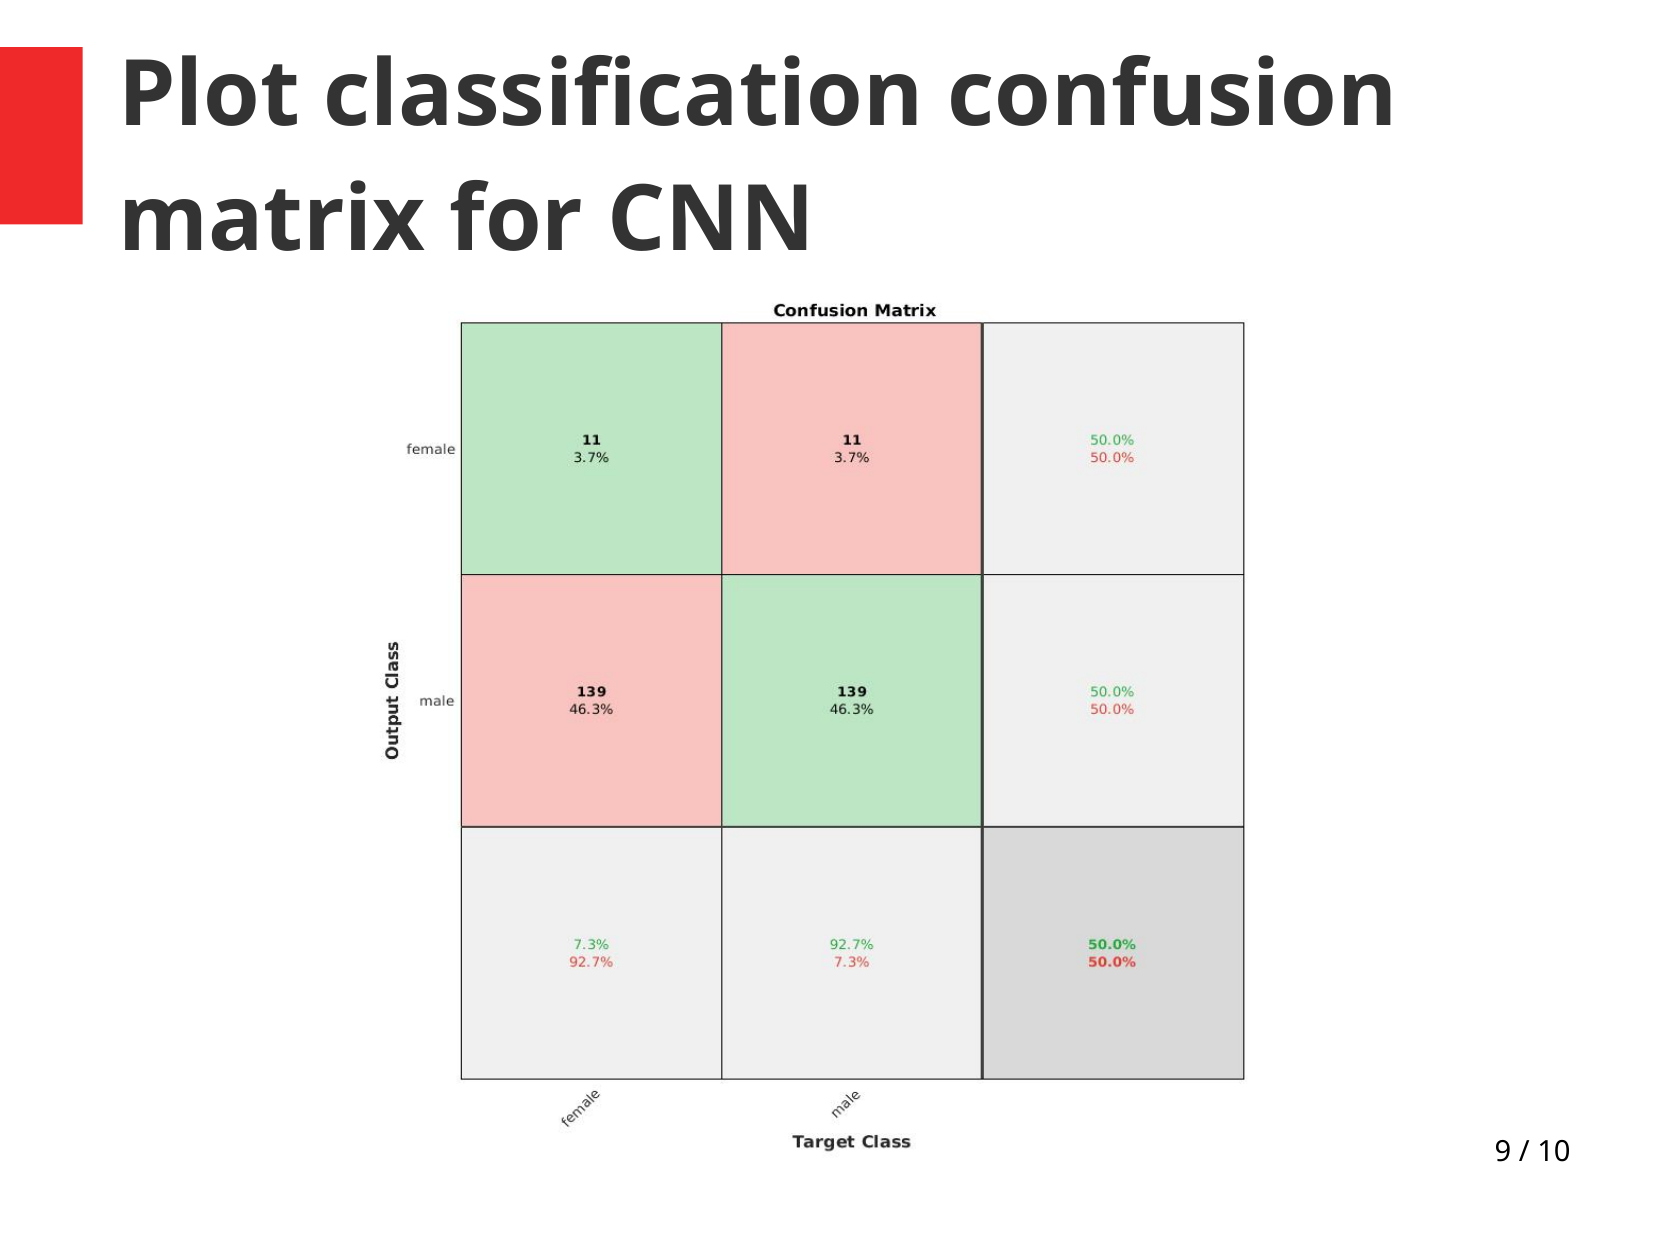

# Plot classification confusion matrix for CNN
9